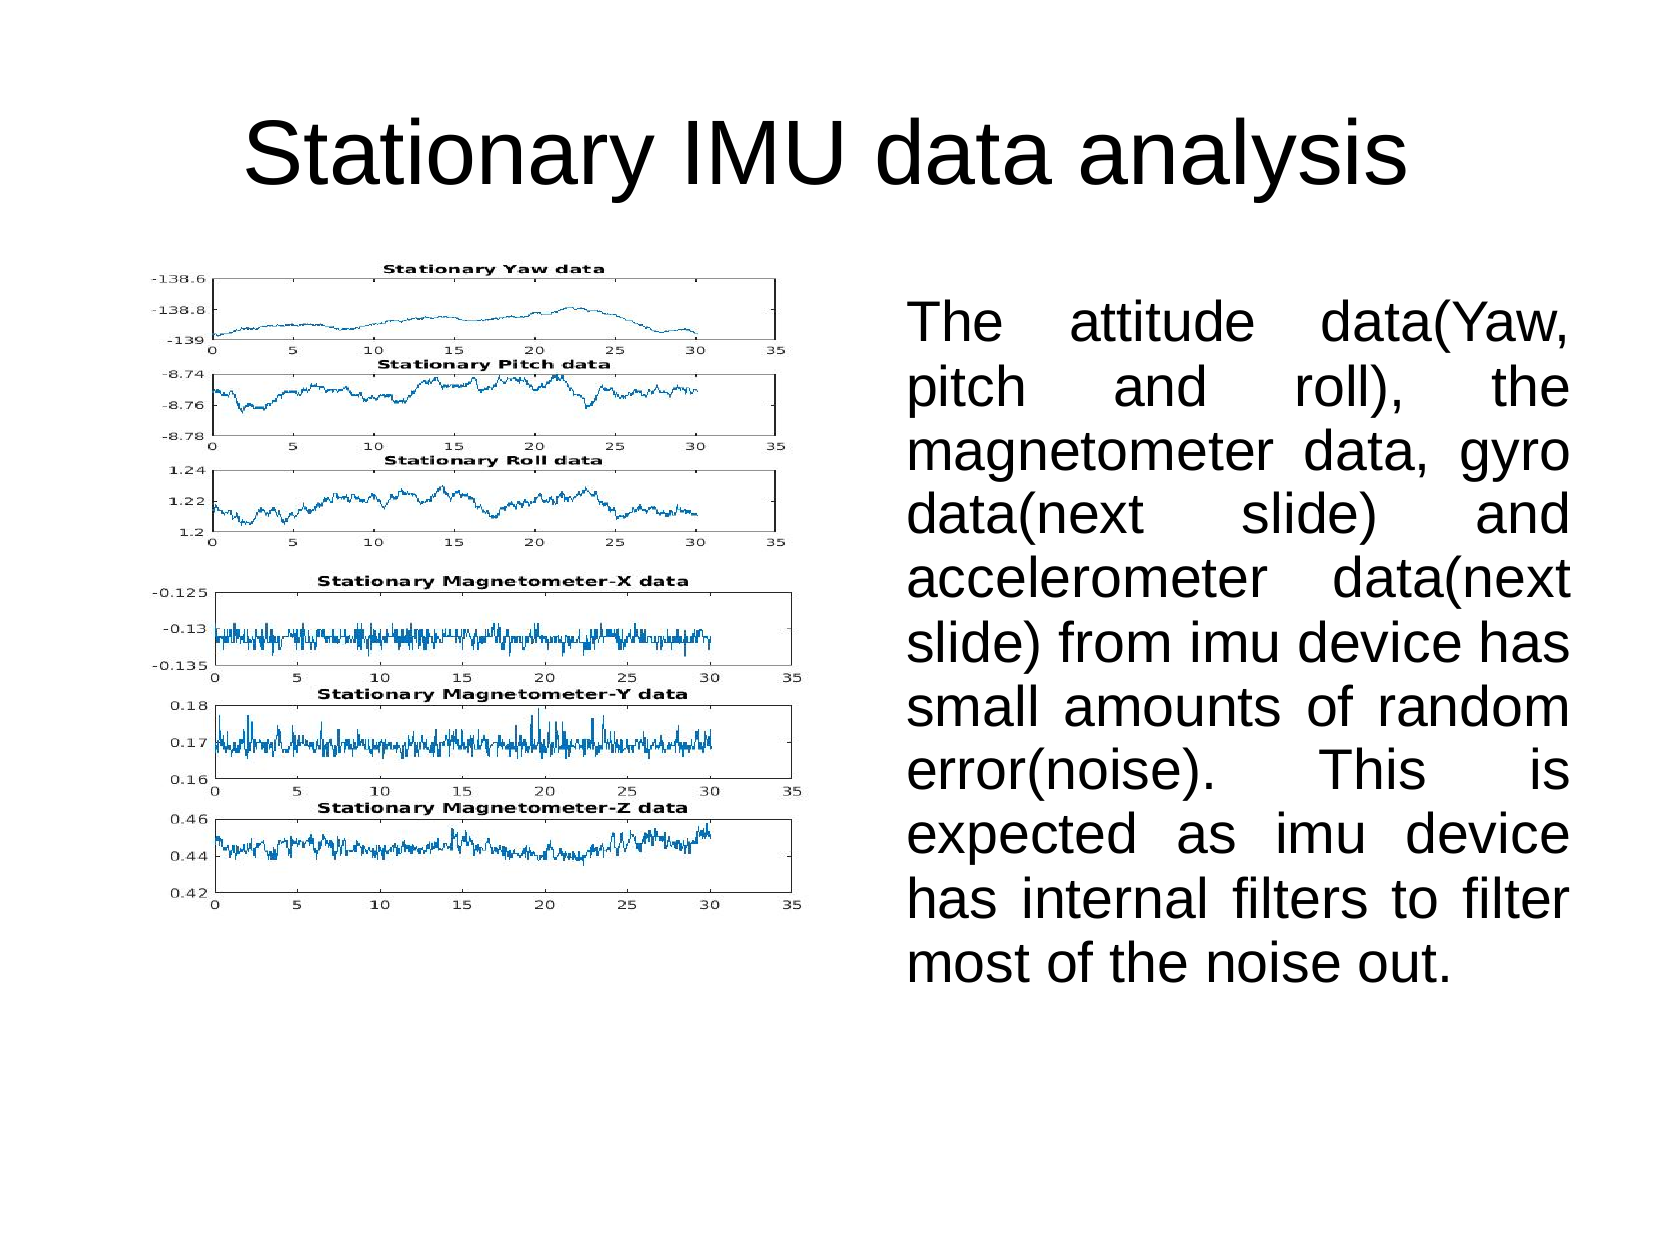

# Stationary IMU data analysis
The attitude data(Yaw, pitch and roll), the magnetometer data, gyro data(next slide) and accelerometer data(next slide) from imu device has small amounts of random error(noise). This is expected as imu device has internal filters to filter most of the noise out.